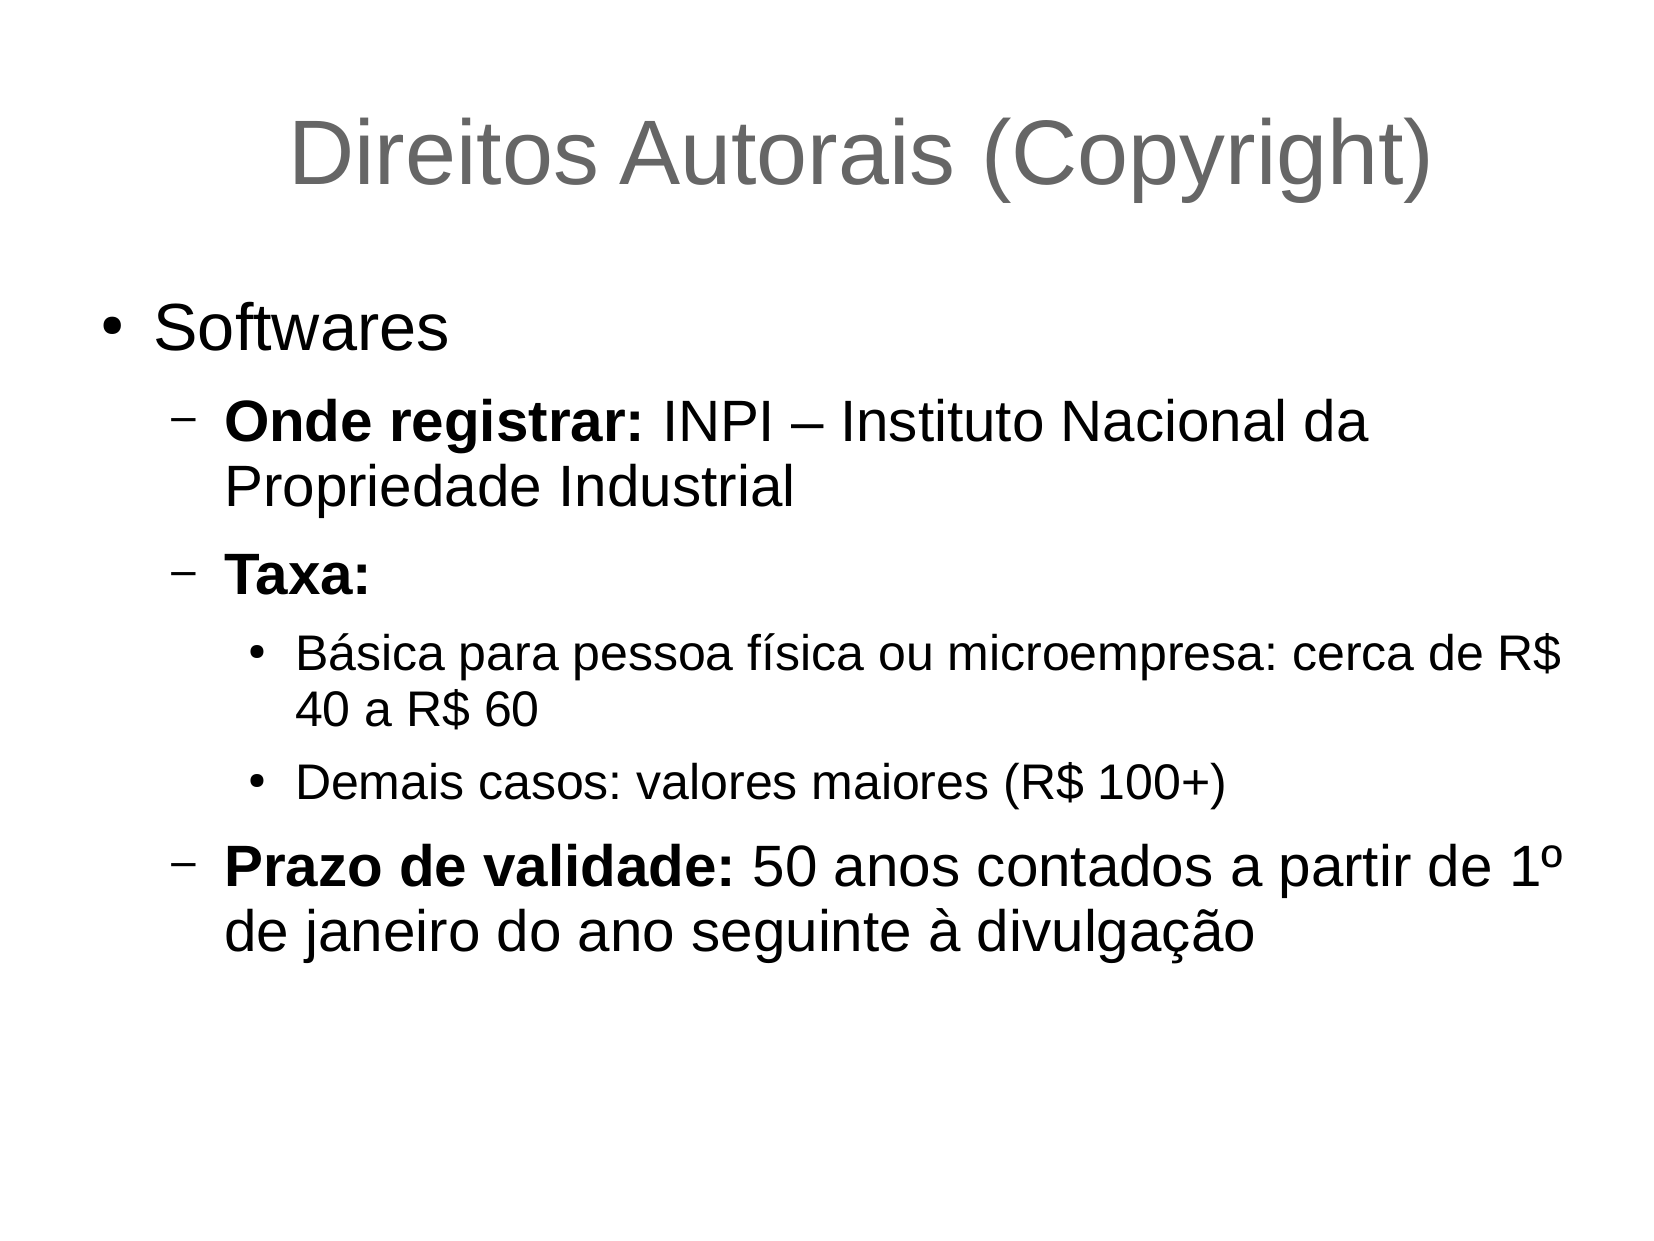

# Direitos Autorais (Copyright)
Softwares
Onde registrar: INPI – Instituto Nacional da Propriedade Industrial
Taxa:
Básica para pessoa física ou microempresa: cerca de R$ 40 a R$ 60
Demais casos: valores maiores (R$ 100+)
Prazo de validade: 50 anos contados a partir de 1º de janeiro do ano seguinte à divulgação